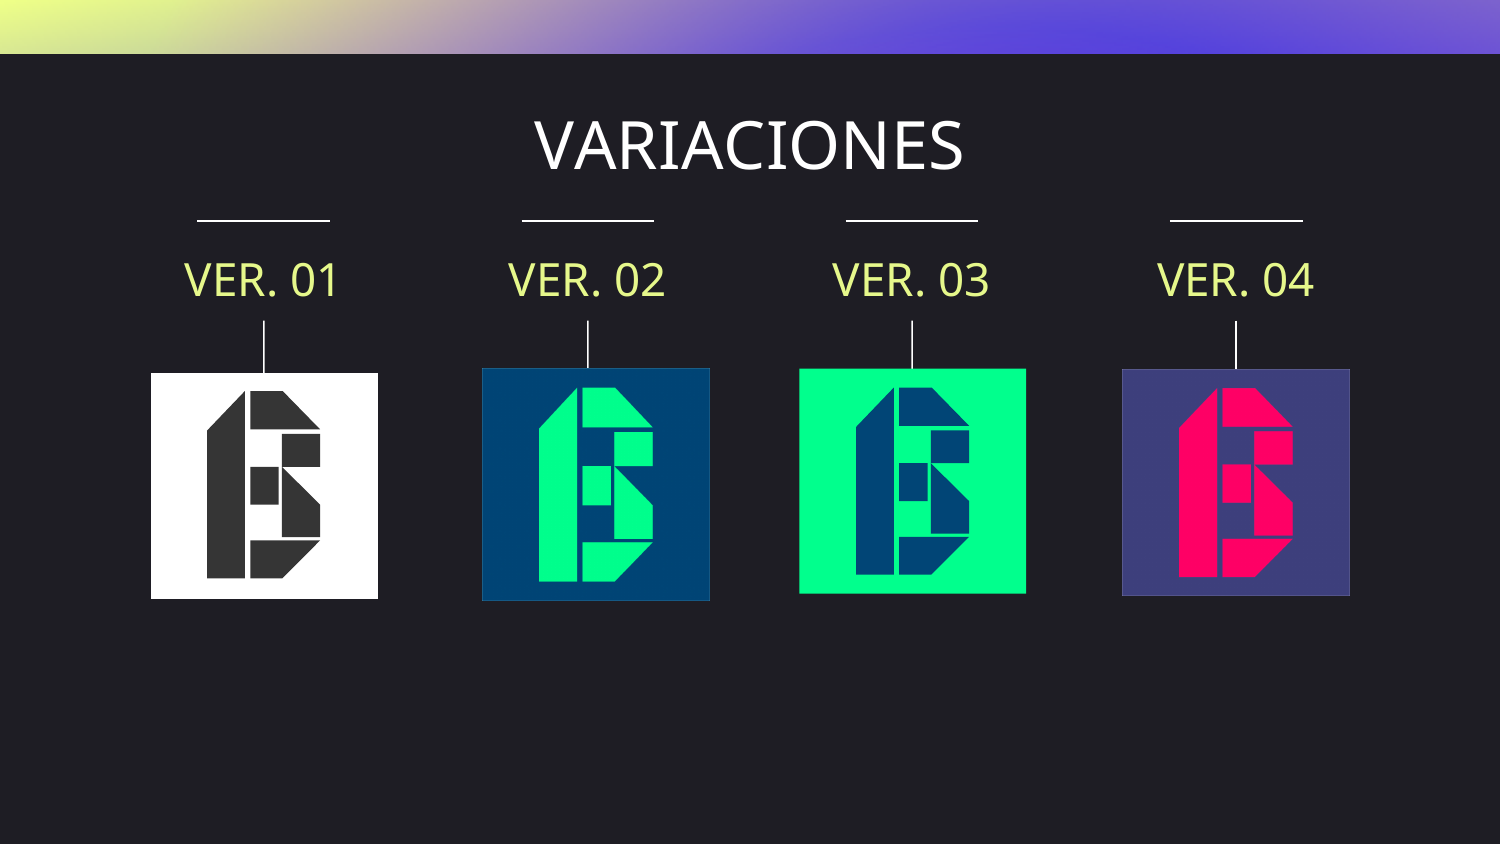

# VARIACIONES
VER. 01
VER. 04
VER. 02
VER. 03